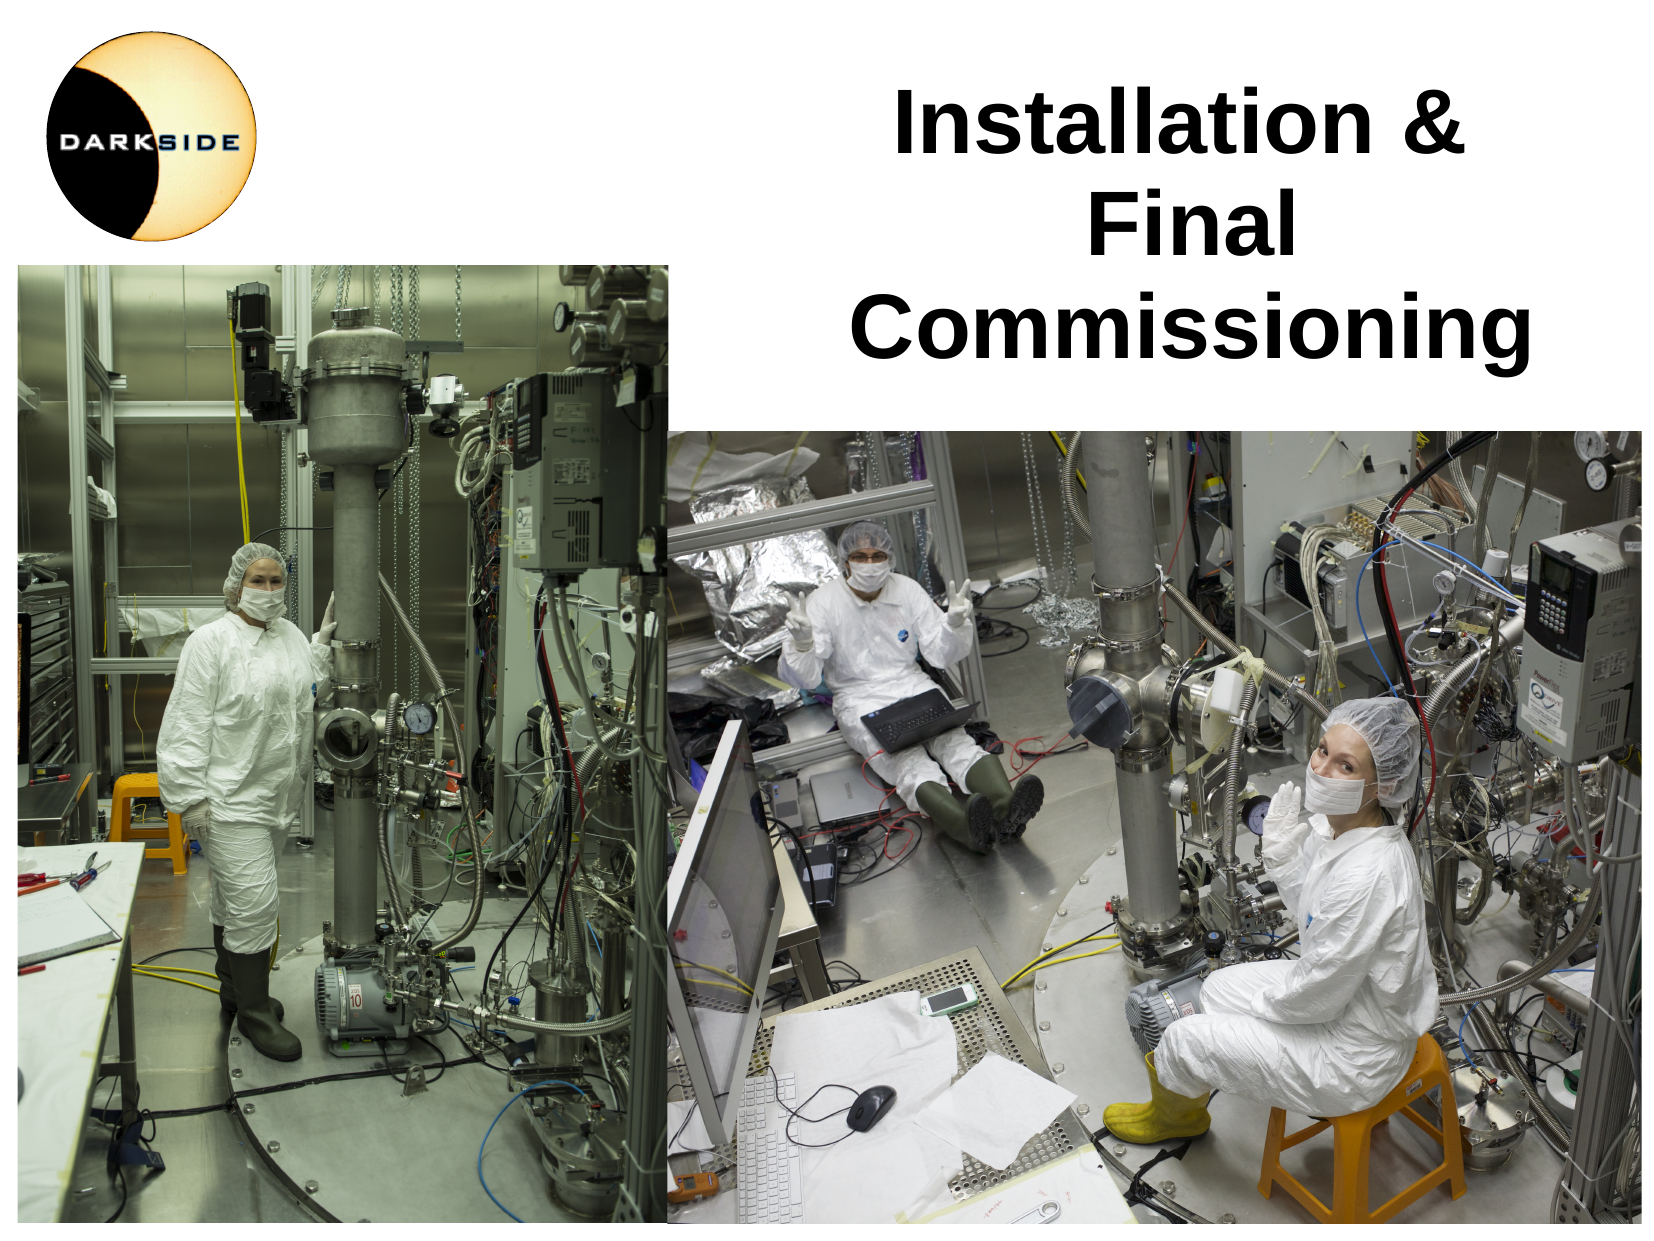

# Installation & Final Commissioning
cryo
tower
CALIS
8
electronics rack